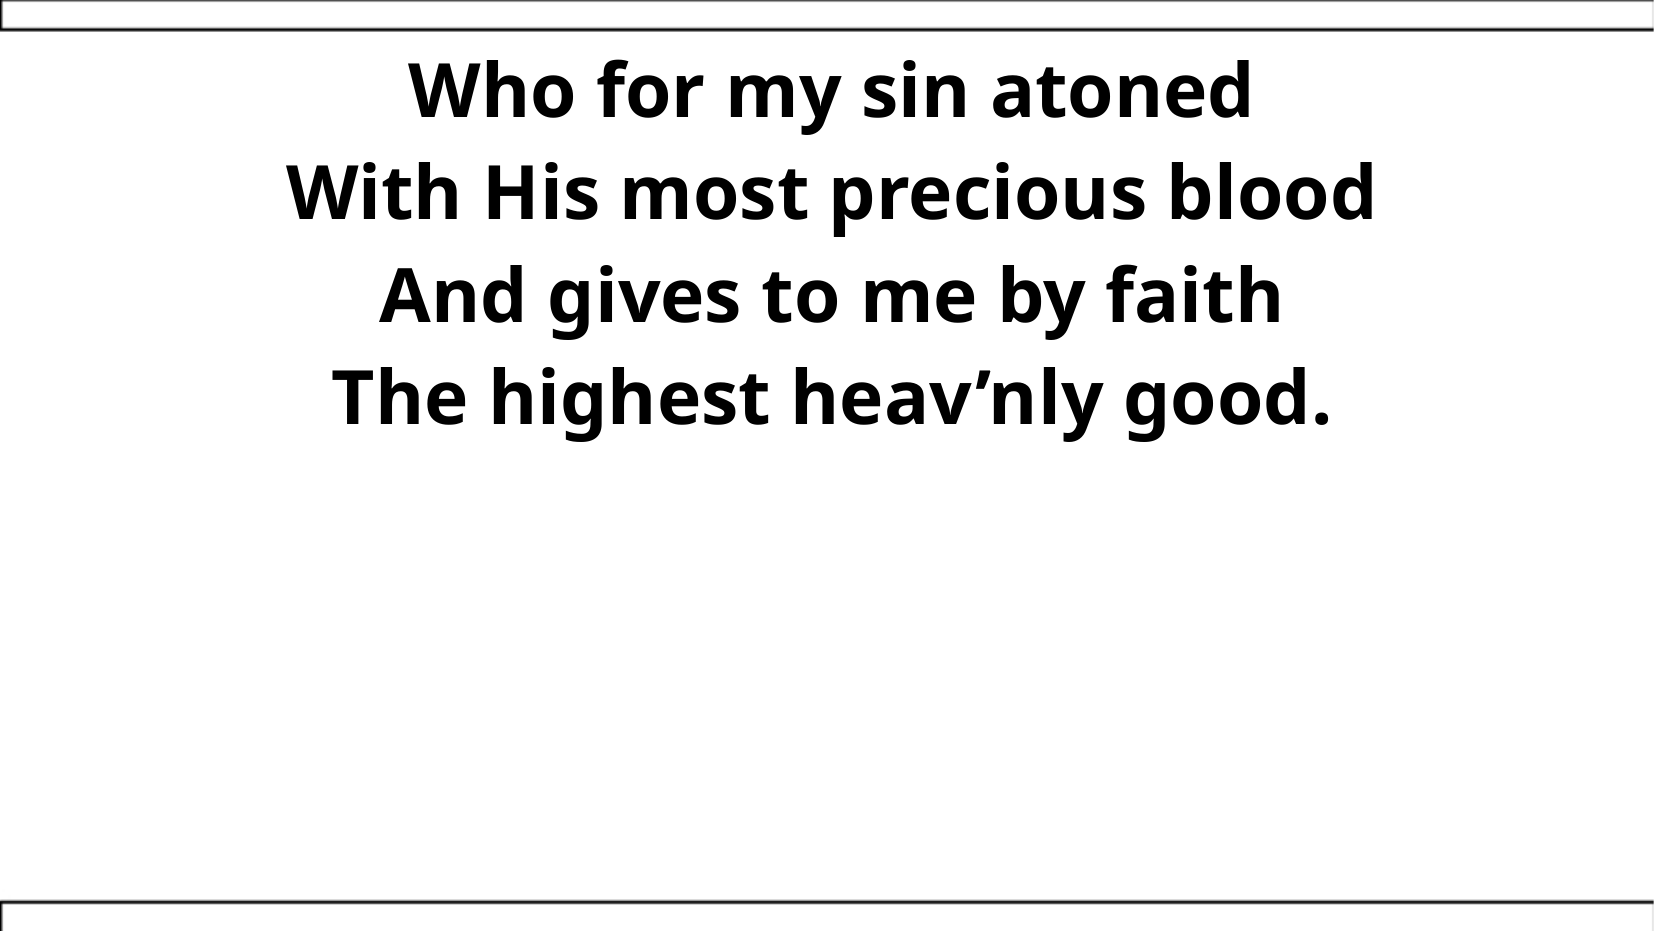

Who for my sin atoned
With His most precious blood
And gives to me by faith
The highest heav’nly good.